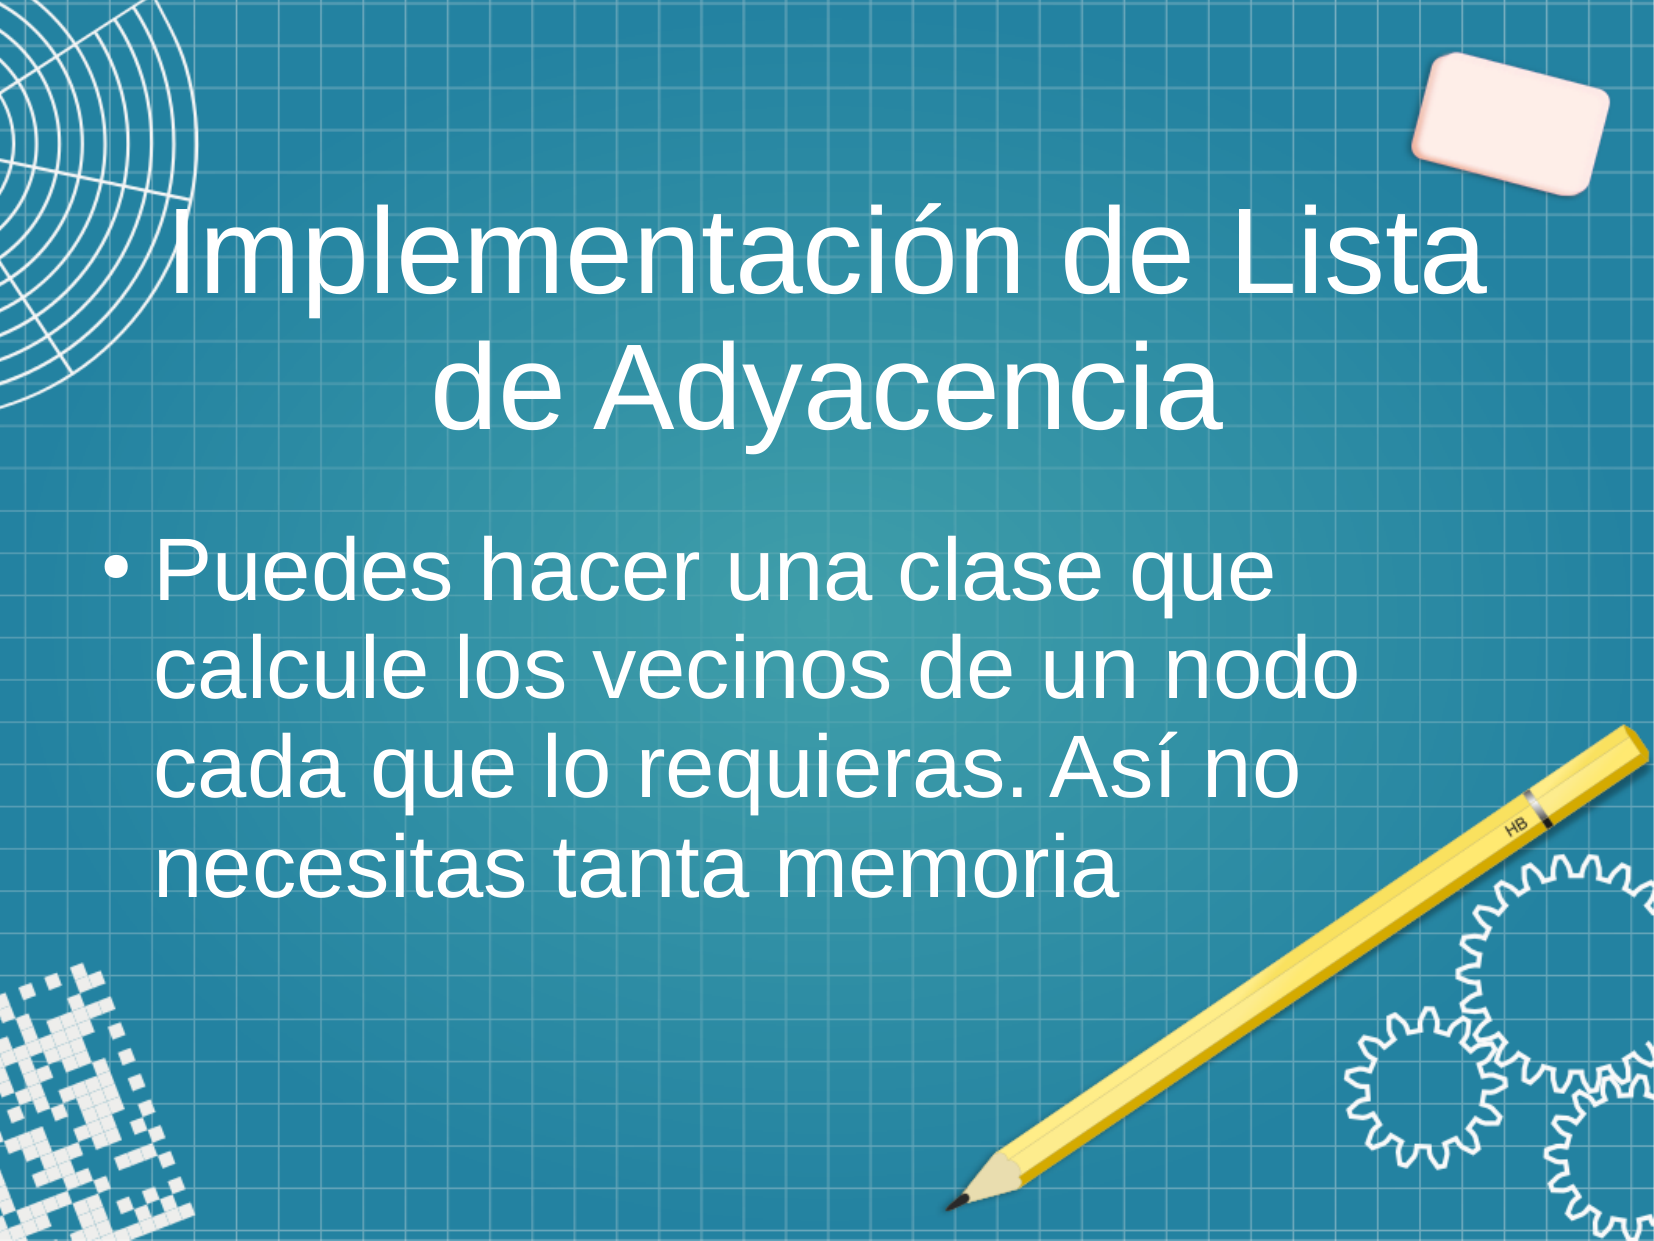

# Implementación de Lista de Adyacencia
Puedes hacer una clase que calcule los vecinos de un nodo cada que lo requieras. Así no necesitas tanta memoria